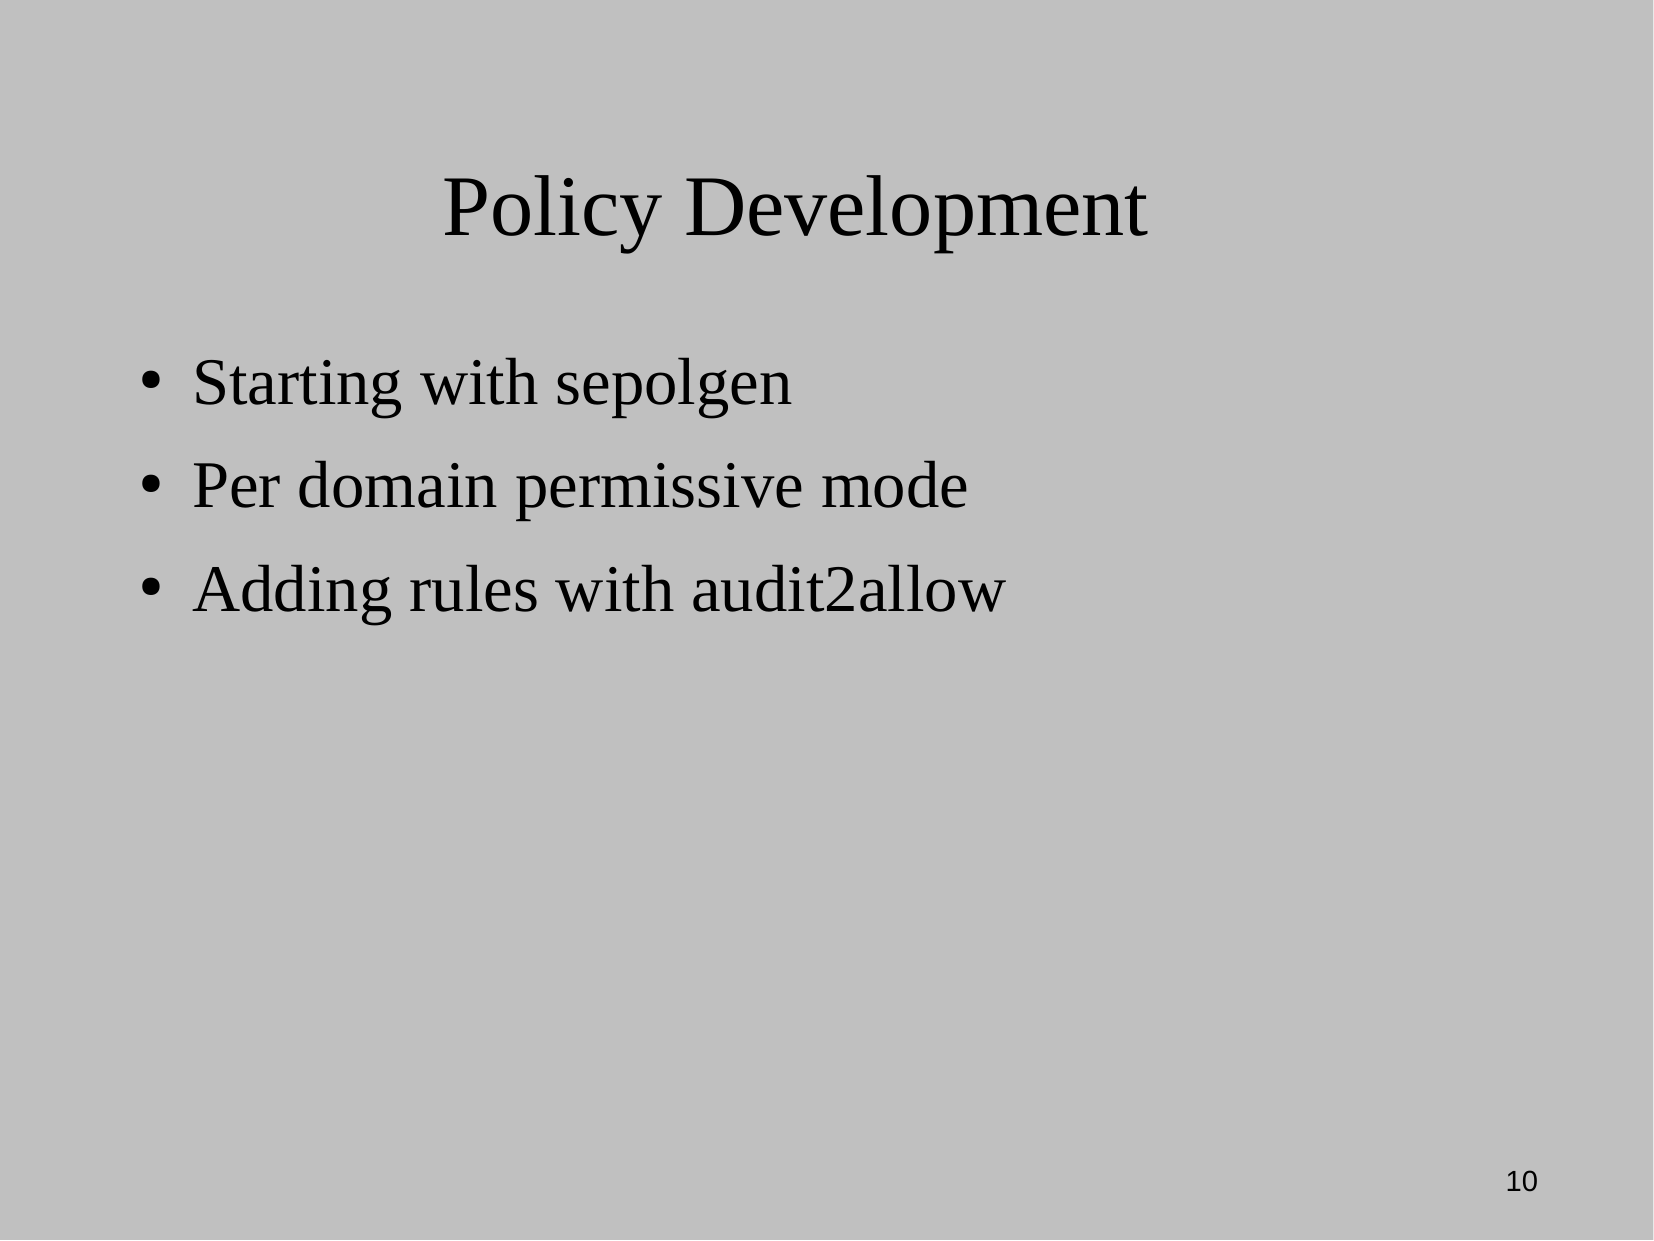

# Policy Development
Starting with sepolgen
Per domain permissive mode
Adding rules with audit2allow